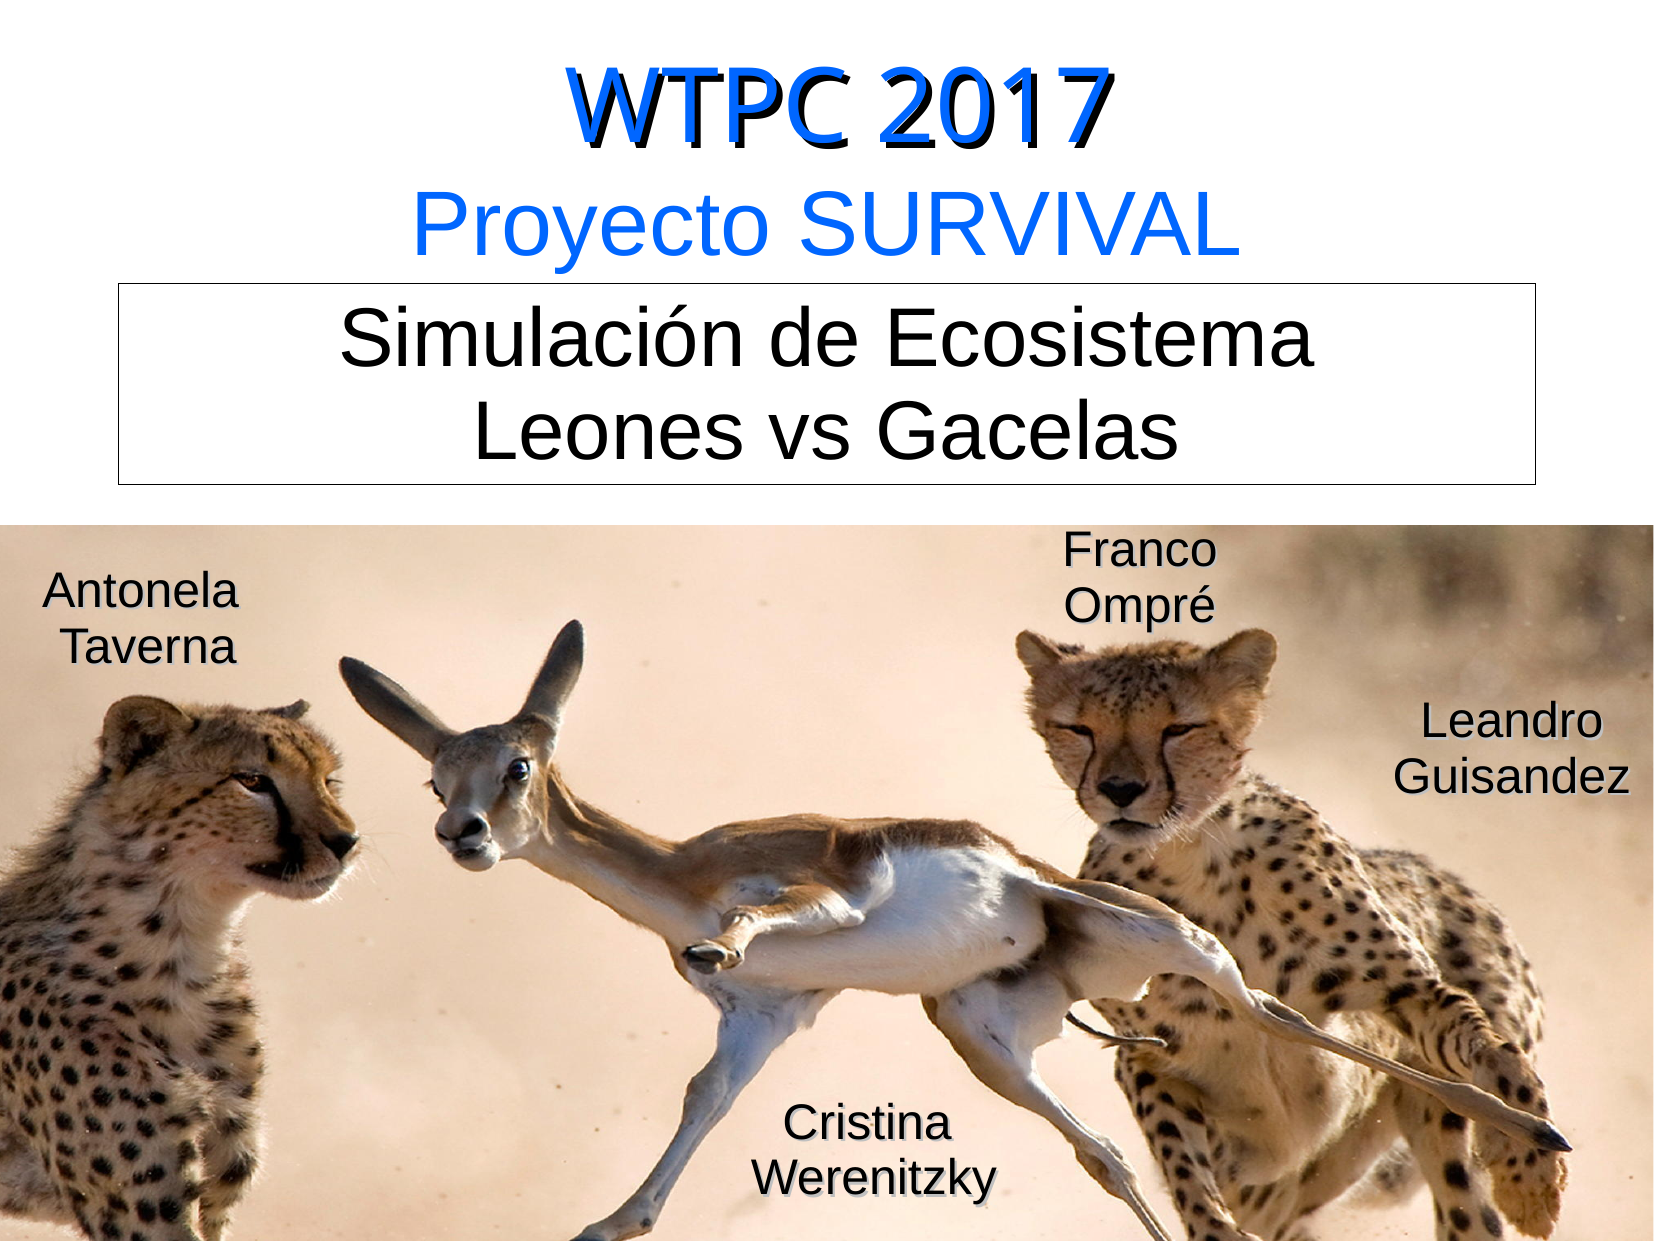

# WTPC 2017 Proyecto SURVIVAL
Simulación de Ecosistema
Leones vs Gacelas
Franco Ompré
Antonela Taverna
Leandro Guisandez
Cristina Werenitzky